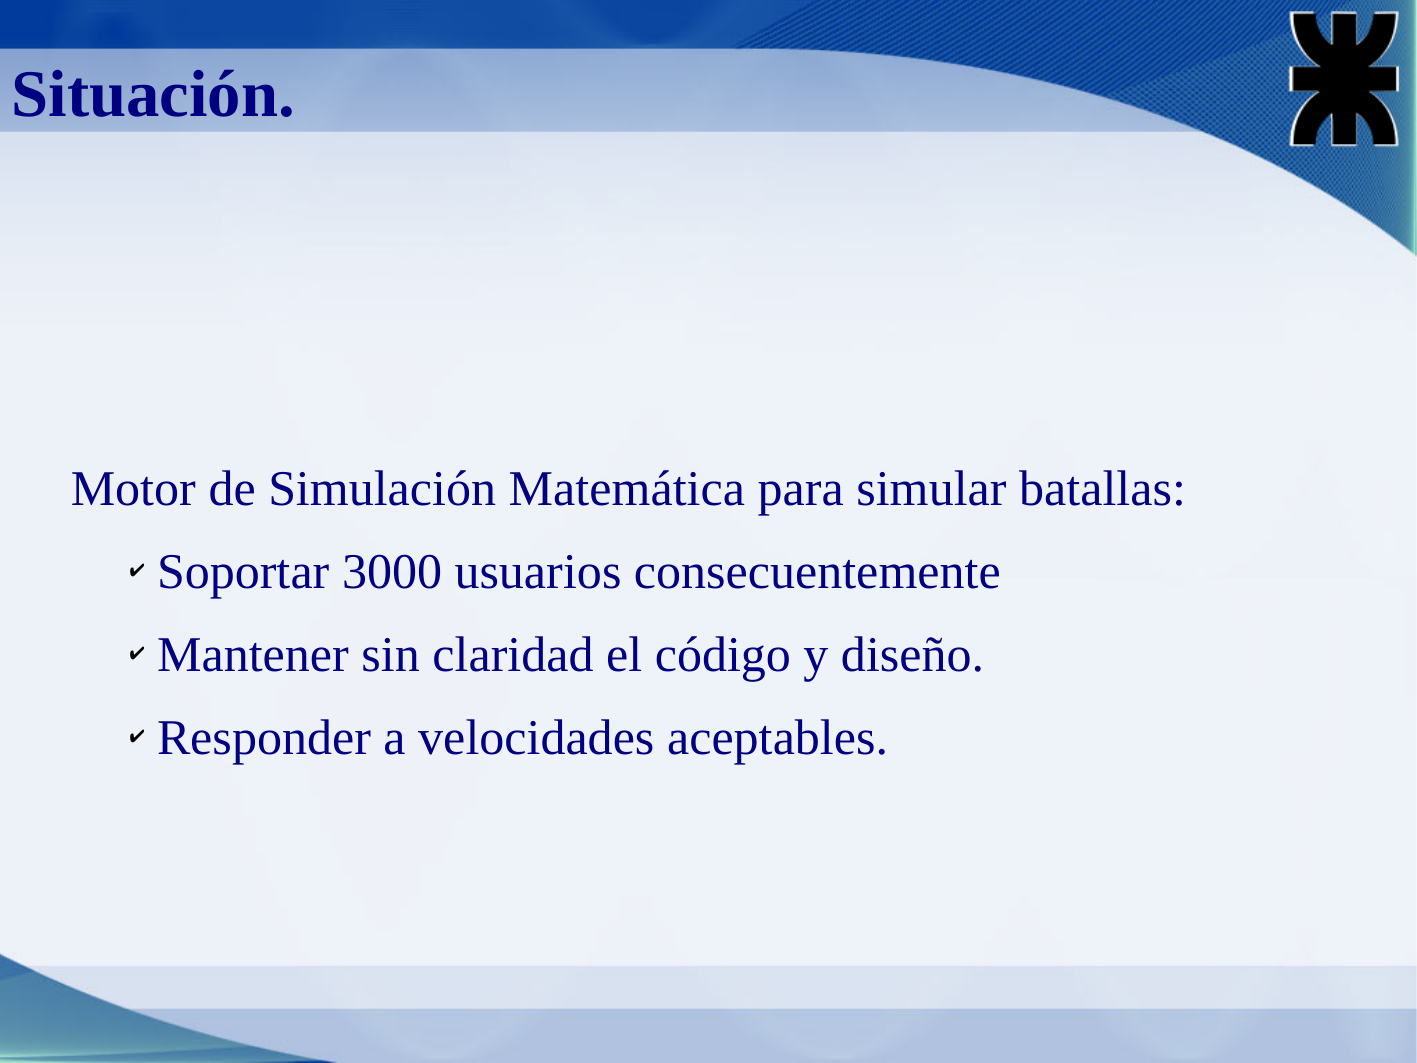

# Situación.
Motor de Simulación Matemática para simular batallas:
 Soportar 3000 usuarios consecuentemente
 Mantener sin claridad el código y diseño.
 Responder a velocidades aceptables.